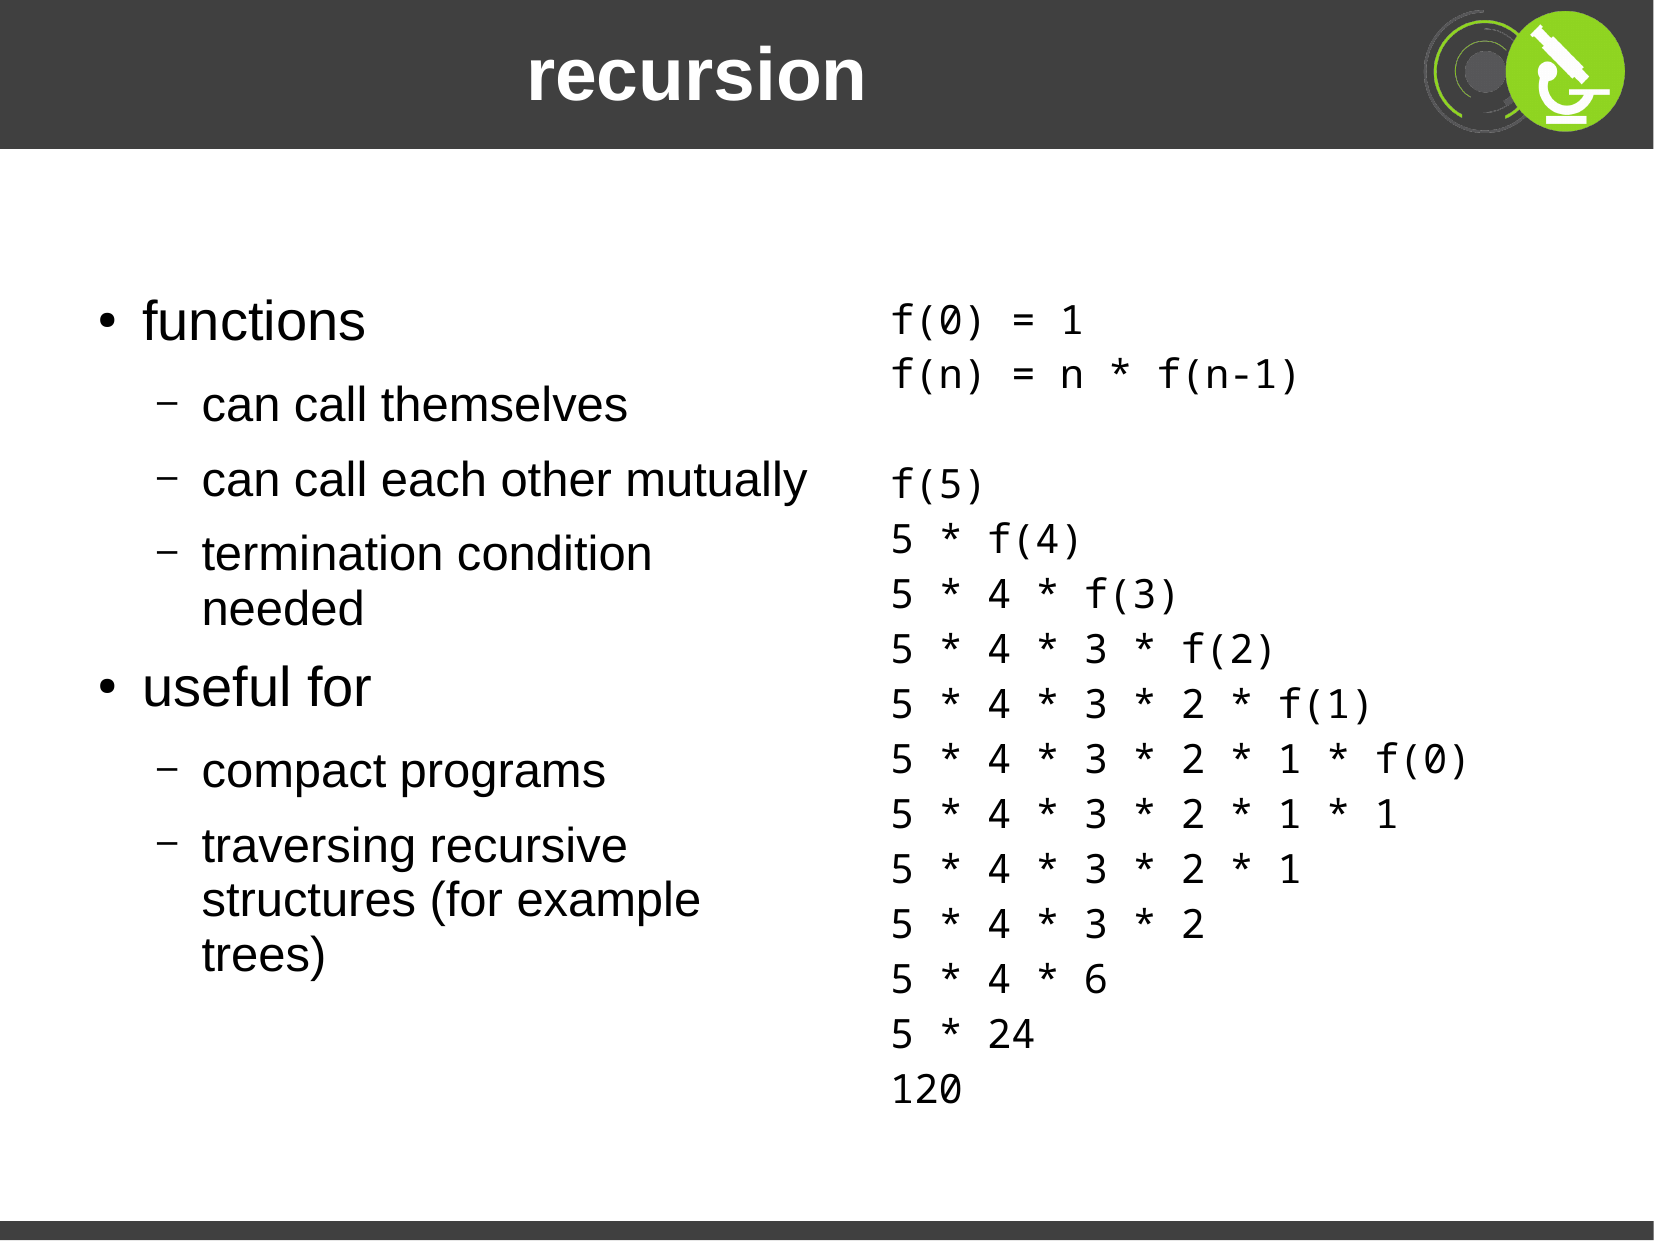

# recursion
f(0) = 1
f(n) = n * f(n-1)
f(5)
5 * f(4)
5 * 4 * f(3)
5 * 4 * 3 * f(2)
5 * 4 * 3 * 2 * f(1)
5 * 4 * 3 * 2 * 1 * f(0)
5 * 4 * 3 * 2 * 1 * 1
5 * 4 * 3 * 2 * 1
5 * 4 * 3 * 2
5 * 4 * 6
5 * 24
120
functions
can call themselves
can call each other mutually
termination condition needed
useful for
compact programs
traversing recursive structures (for example trees)